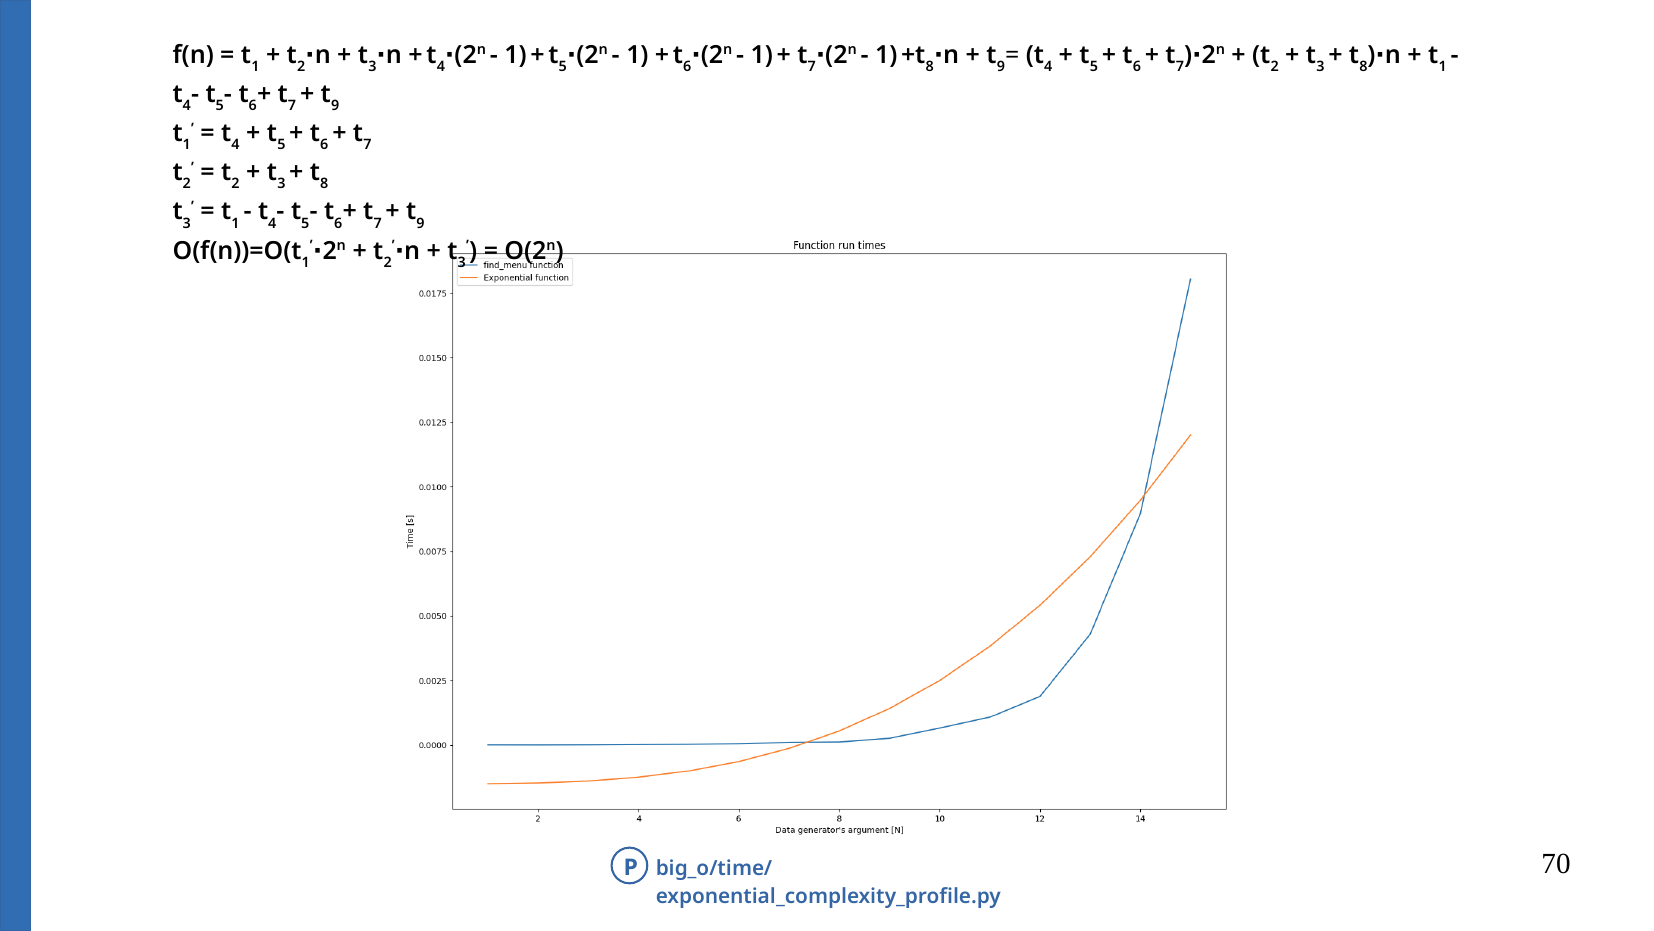

f(n) = t1 + t2⋅n + t3⋅n + t4⋅(2n - 1) + t5⋅(2n - 1) + t6⋅(2n - 1) + t7⋅(2n - 1) +t8⋅n + t9= (t4 + t5 + t6 + t7)⋅2n + (t2 + t3 + t8)⋅n + t1 - t4- t5- t6+ t7 + t9
t1’ = t4 + t5 + t6 + t7
t2’ = t2 + t3 + t8
t3’ = t1 - t4- t5- t6+ t7 + t9
O(f(n))=O(t1’⋅2n + t2’⋅n + t3’) = O(2n)
P
big_o/time/exponential_complexity_profile.py
70